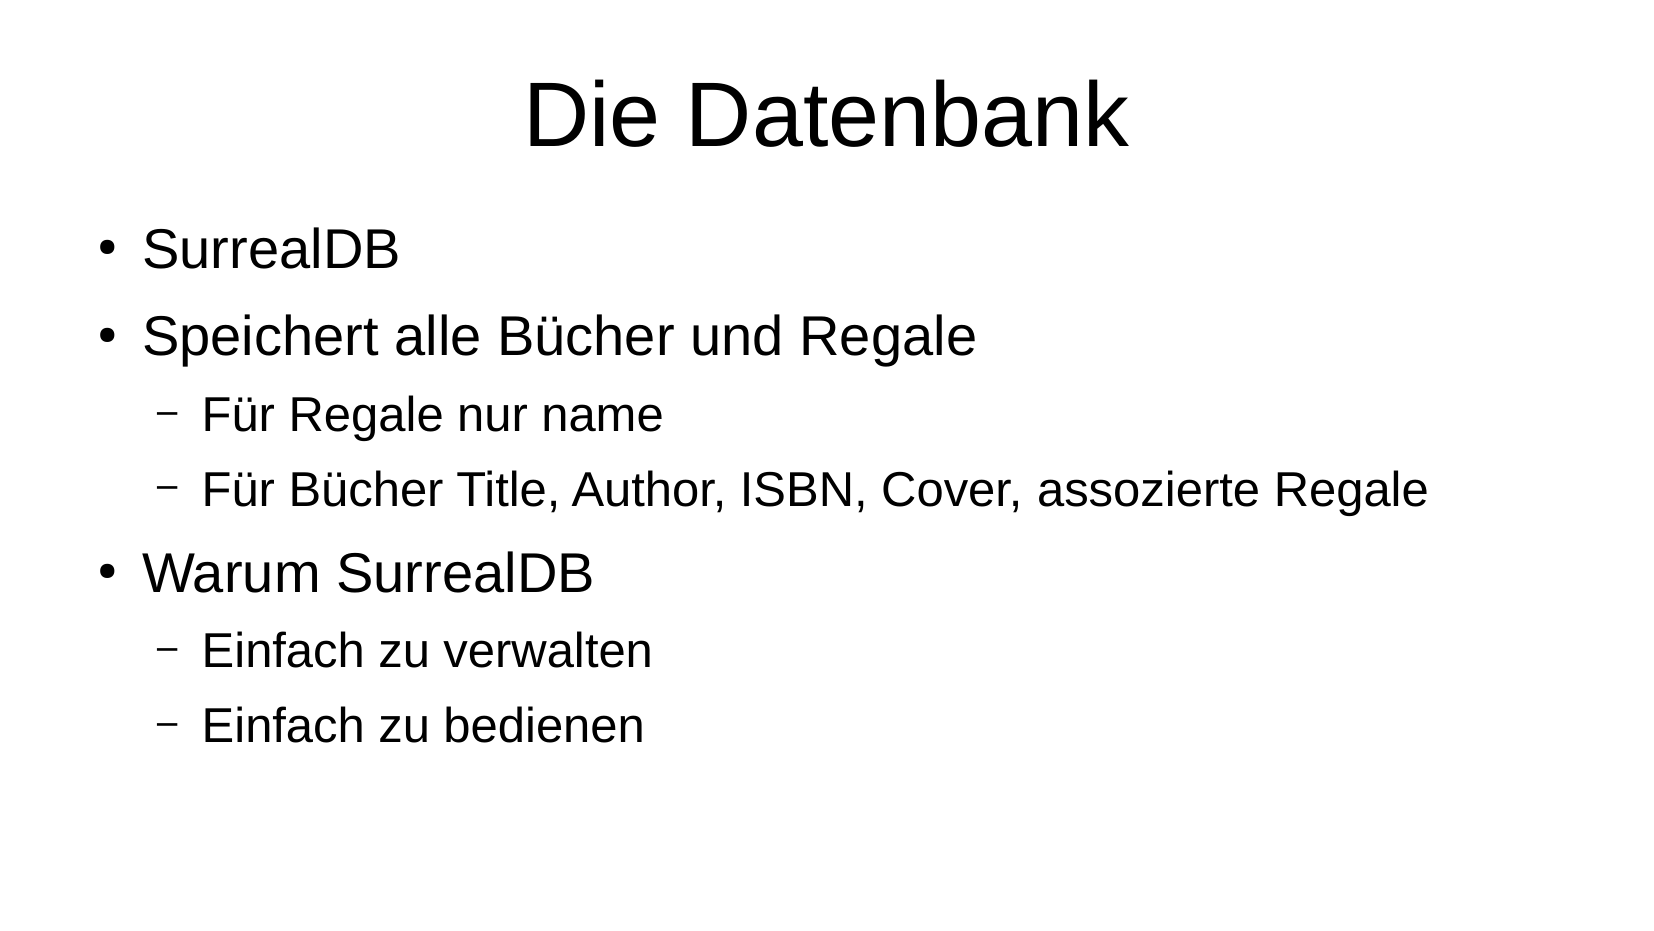

# Die Datenbank
SurrealDB
Speichert alle Bücher und Regale
Für Regale nur name
Für Bücher Title, Author, ISBN, Cover, assozierte Regale
Warum SurrealDB
Einfach zu verwalten
Einfach zu bedienen